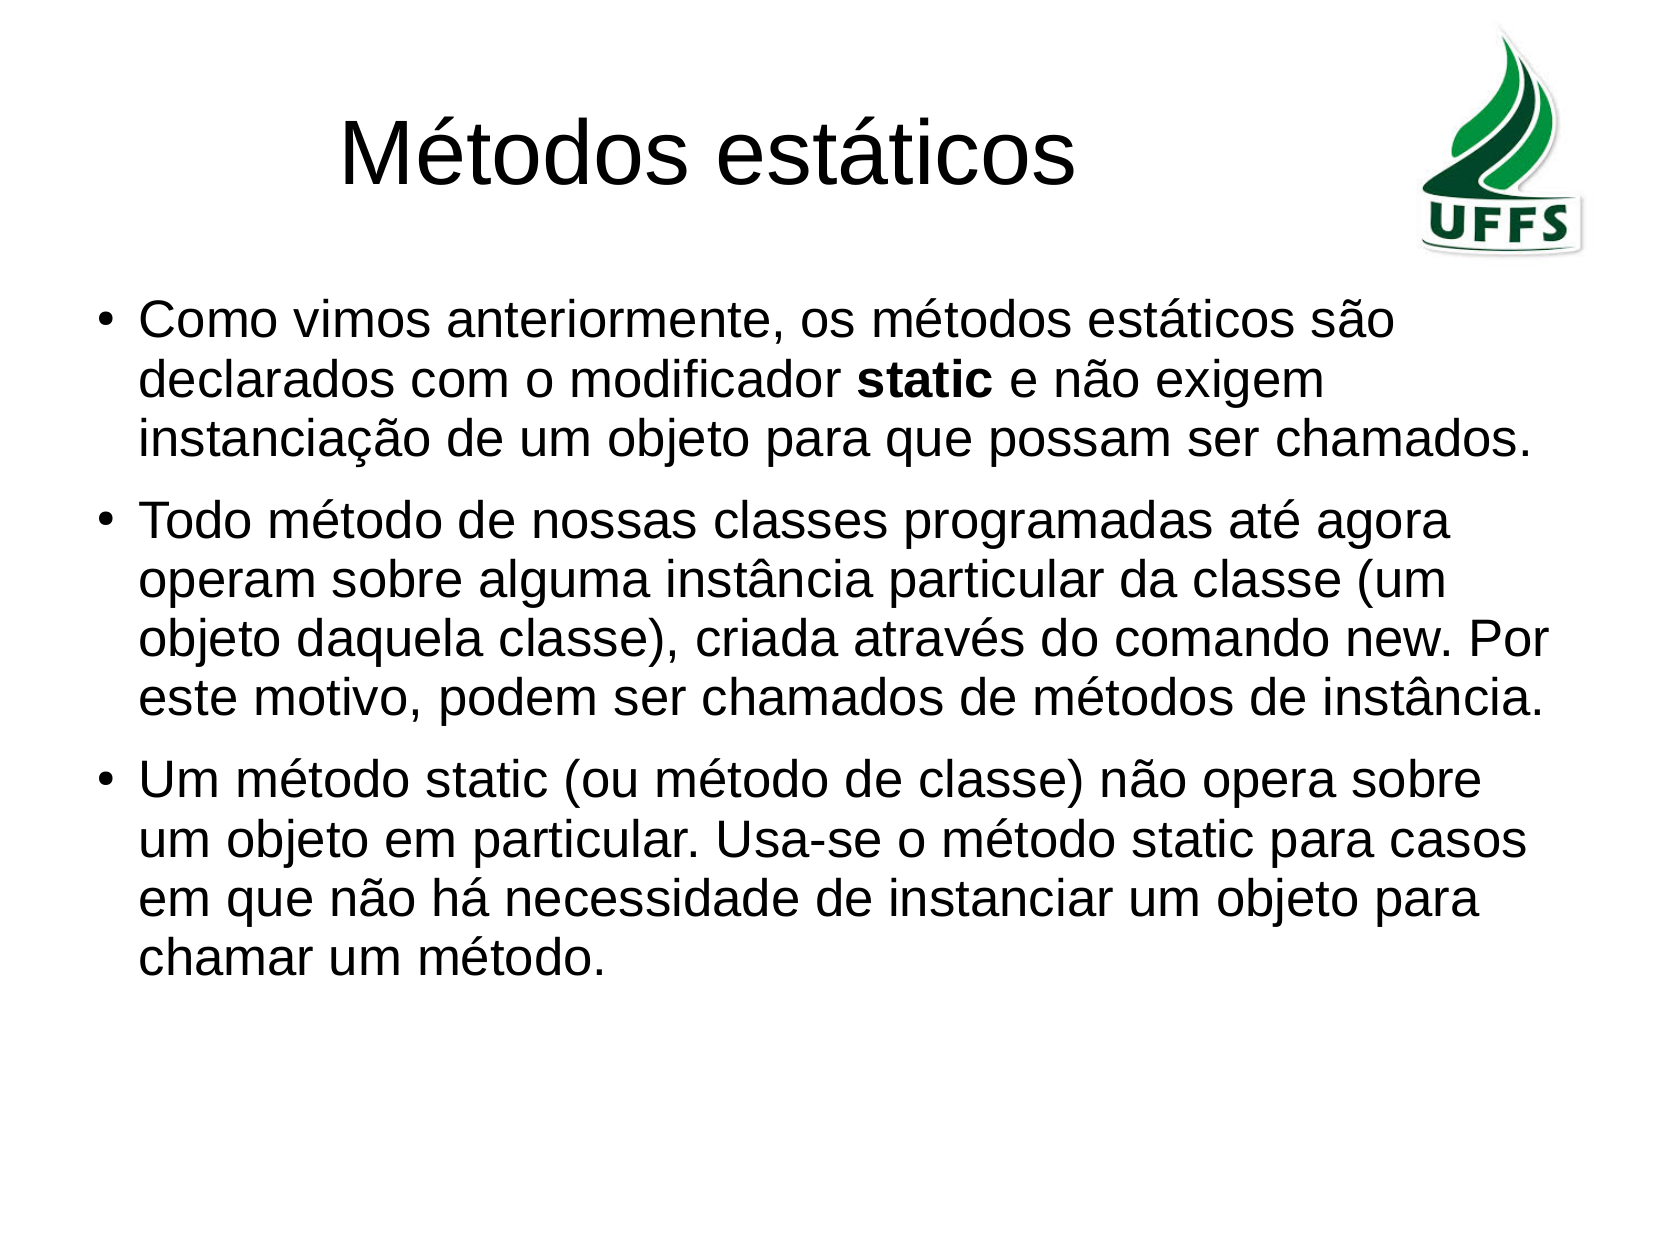

# Métodos estáticos
Como vimos anteriormente, os métodos estáticos são declarados com o modificador static e não exigem instanciação de um objeto para que possam ser chamados.
Todo método de nossas classes programadas até agora operam sobre alguma instância particular da classe (um objeto daquela classe), criada através do comando new. Por este motivo, podem ser chamados de métodos de instância.
Um método static (ou método de classe) não opera sobre um objeto em particular. Usa-se o método static para casos em que não há necessidade de instanciar um objeto para chamar um método.